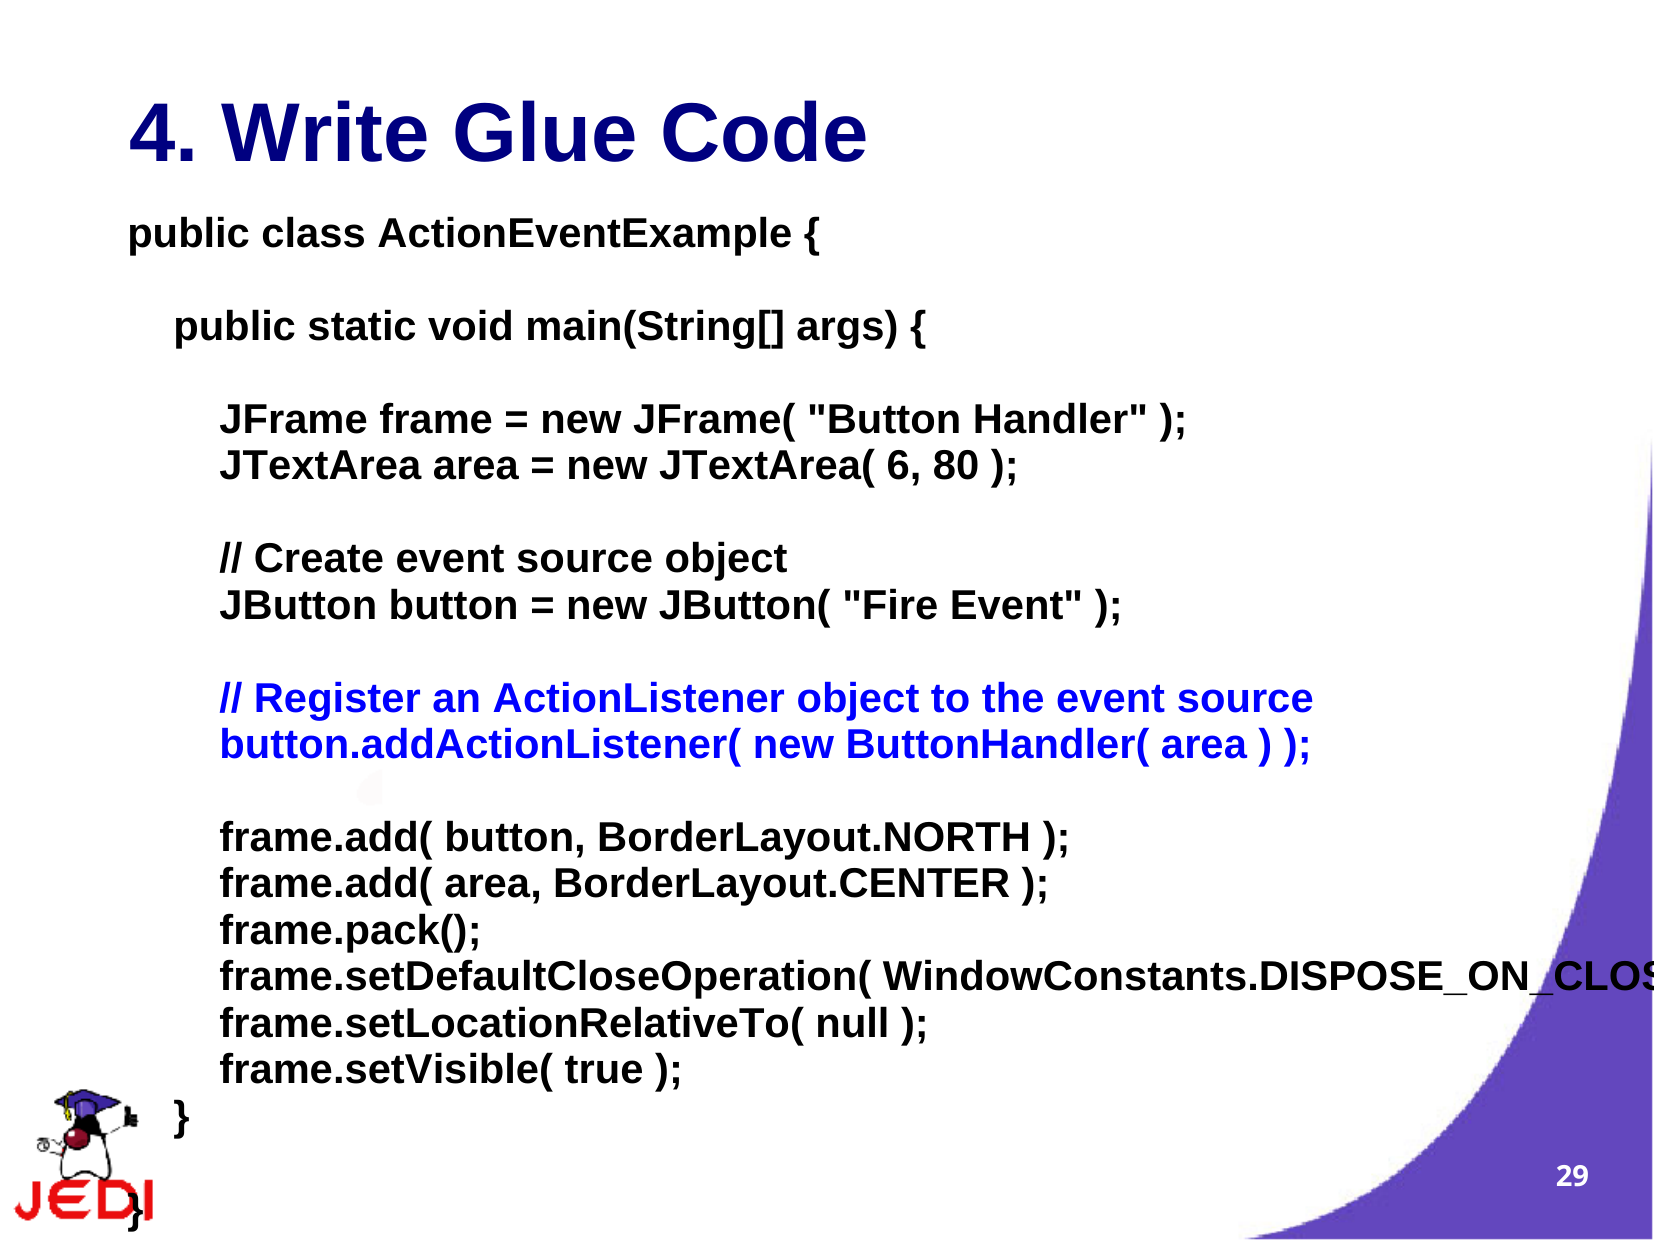

# 4. Write Glue Code
public class ActionEventExample {
 public static void main(String[] args) {
 JFrame frame = new JFrame( "Button Handler" );
 JTextArea area = new JTextArea( 6, 80 );
 // Create event source object
 JButton button = new JButton( "Fire Event" );
 // Register an ActionListener object to the event source
 button.addActionListener( new ButtonHandler( area ) );
 frame.add( button, BorderLayout.NORTH );
 frame.add( area, BorderLayout.CENTER );
 frame.pack();
 frame.setDefaultCloseOperation( WindowConstants.DISPOSE_ON_CLOSE );
 frame.setLocationRelativeTo( null );
 frame.setVisible( true );
 }
}